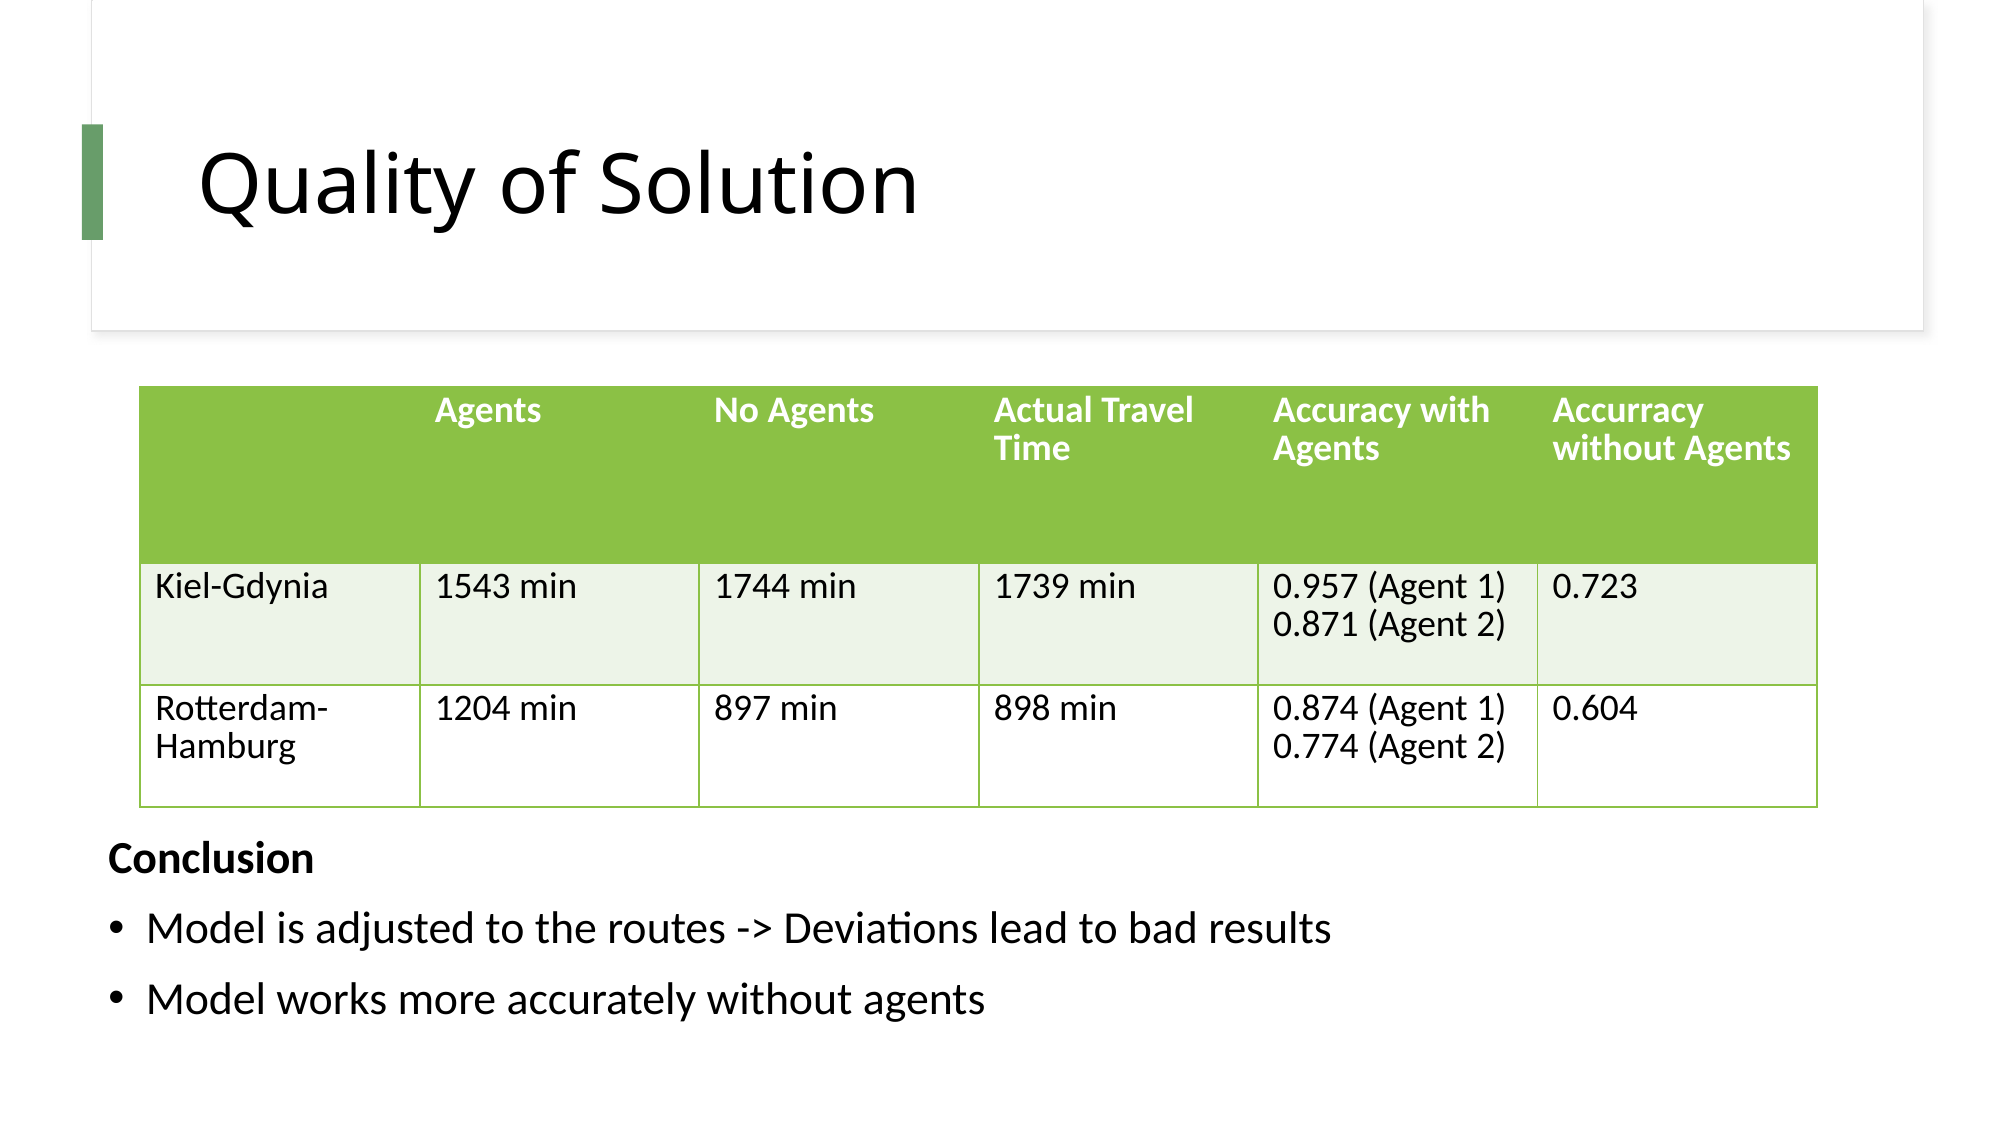

# Quality of Solution
| | Agents | No Agents | Actual Travel Time | Accuracy with Agents | Accurracy without Agents |
| --- | --- | --- | --- | --- | --- |
| Kiel-Gdynia | 1543 min | 1744 min | 1739 min | 0.957 (Agent 1) 0.871 (Agent 2) | 0.723 |
| Rotterdam-Hamburg | 1204 min | 897 min | 898 min | 0.874 (Agent 1) 0.774 (Agent 2) | 0.604 |
Conclusion
Model is adjusted to the routes -> Deviations lead to bad results
Model works more accurately without agents